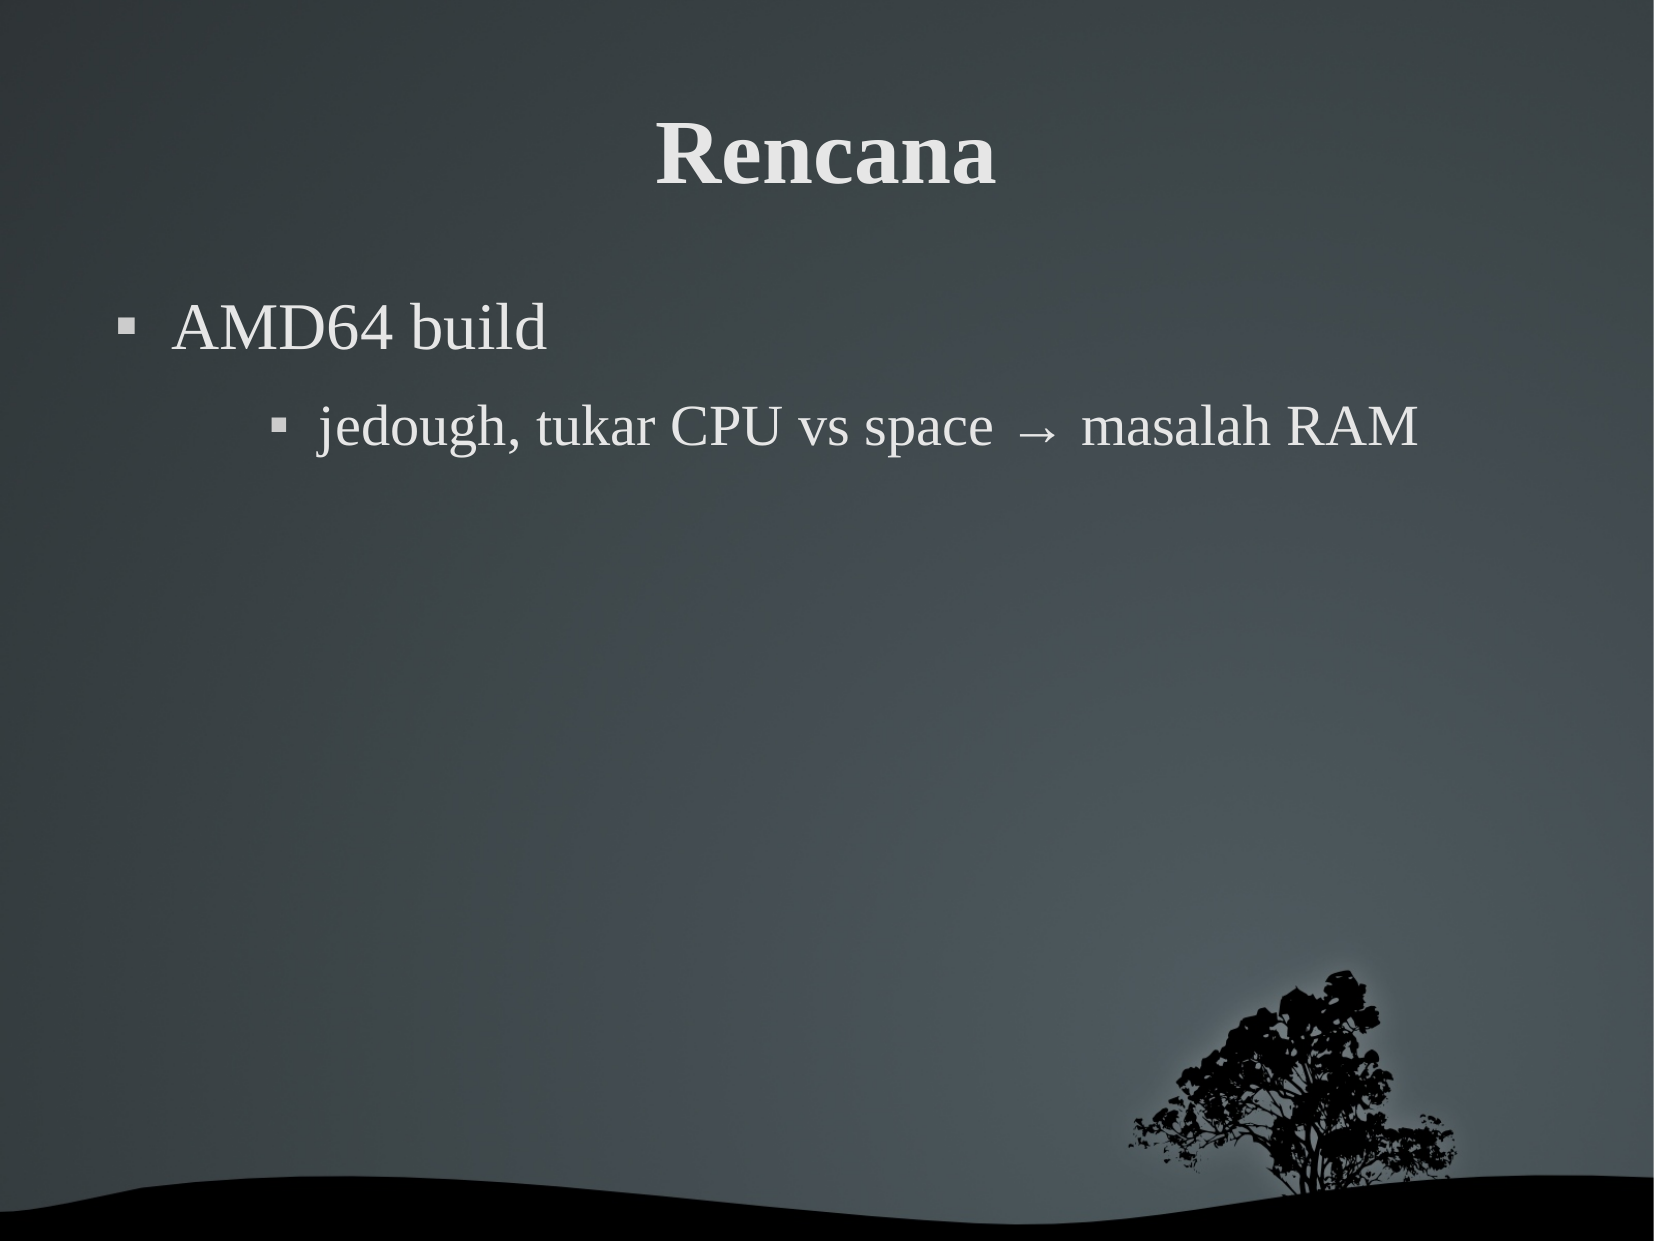

# Rencana
AMD64 build
jedough, tukar CPU vs space → masalah RAM